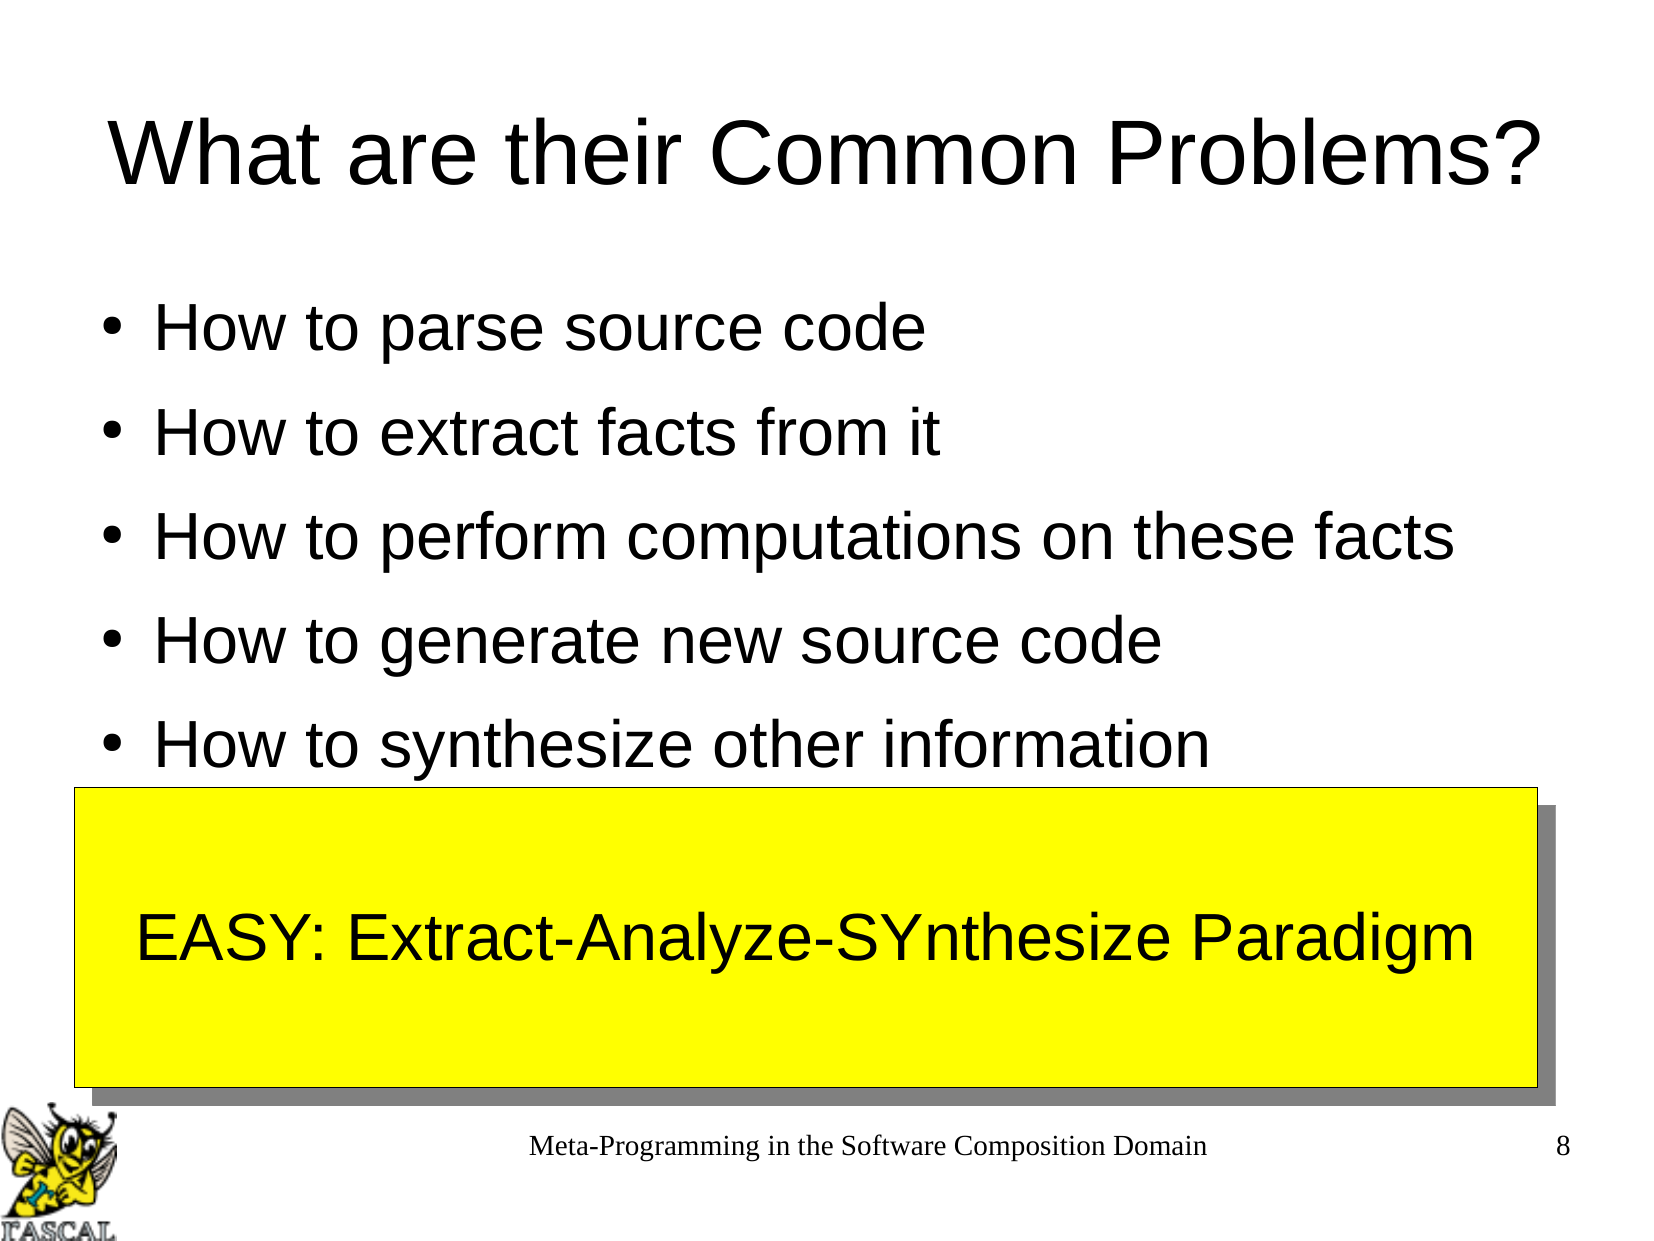

# What are their Common Problems?
How to parse source code
How to extract facts from it
How to perform computations on these facts
How to generate new source code
How to synthesize other information
EASY: Extract-Analyze-SYnthesize Paradigm
8